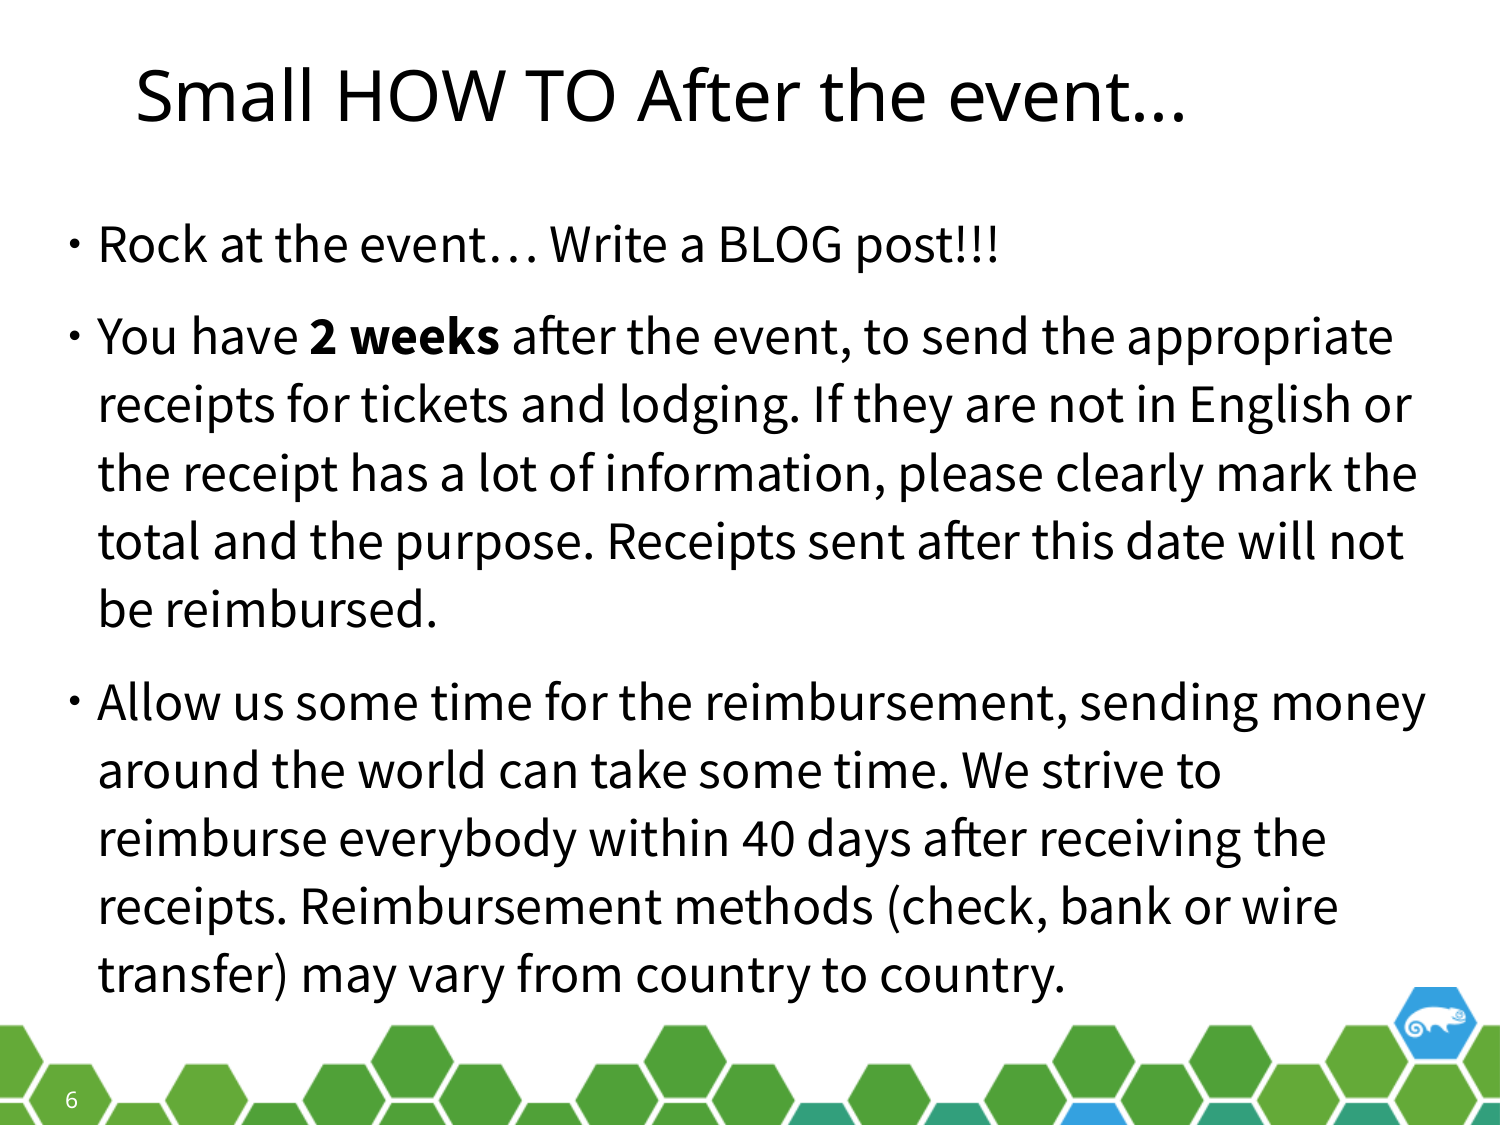

# Small HOW TO After the event...
Rock at the event… Write a BLOG post!!!
You have 2 weeks after the event, to send the appropriate receipts for tickets and lodging. If they are not in English or the receipt has a lot of information, please clearly mark the total and the purpose. Receipts sent after this date will not be reimbursed.
Allow us some time for the reimbursement, sending money around the world can take some time. We strive to reimburse everybody within 40 days after receiving the receipts. Reimbursement methods (check, bank or wire transfer) may vary from country to country.